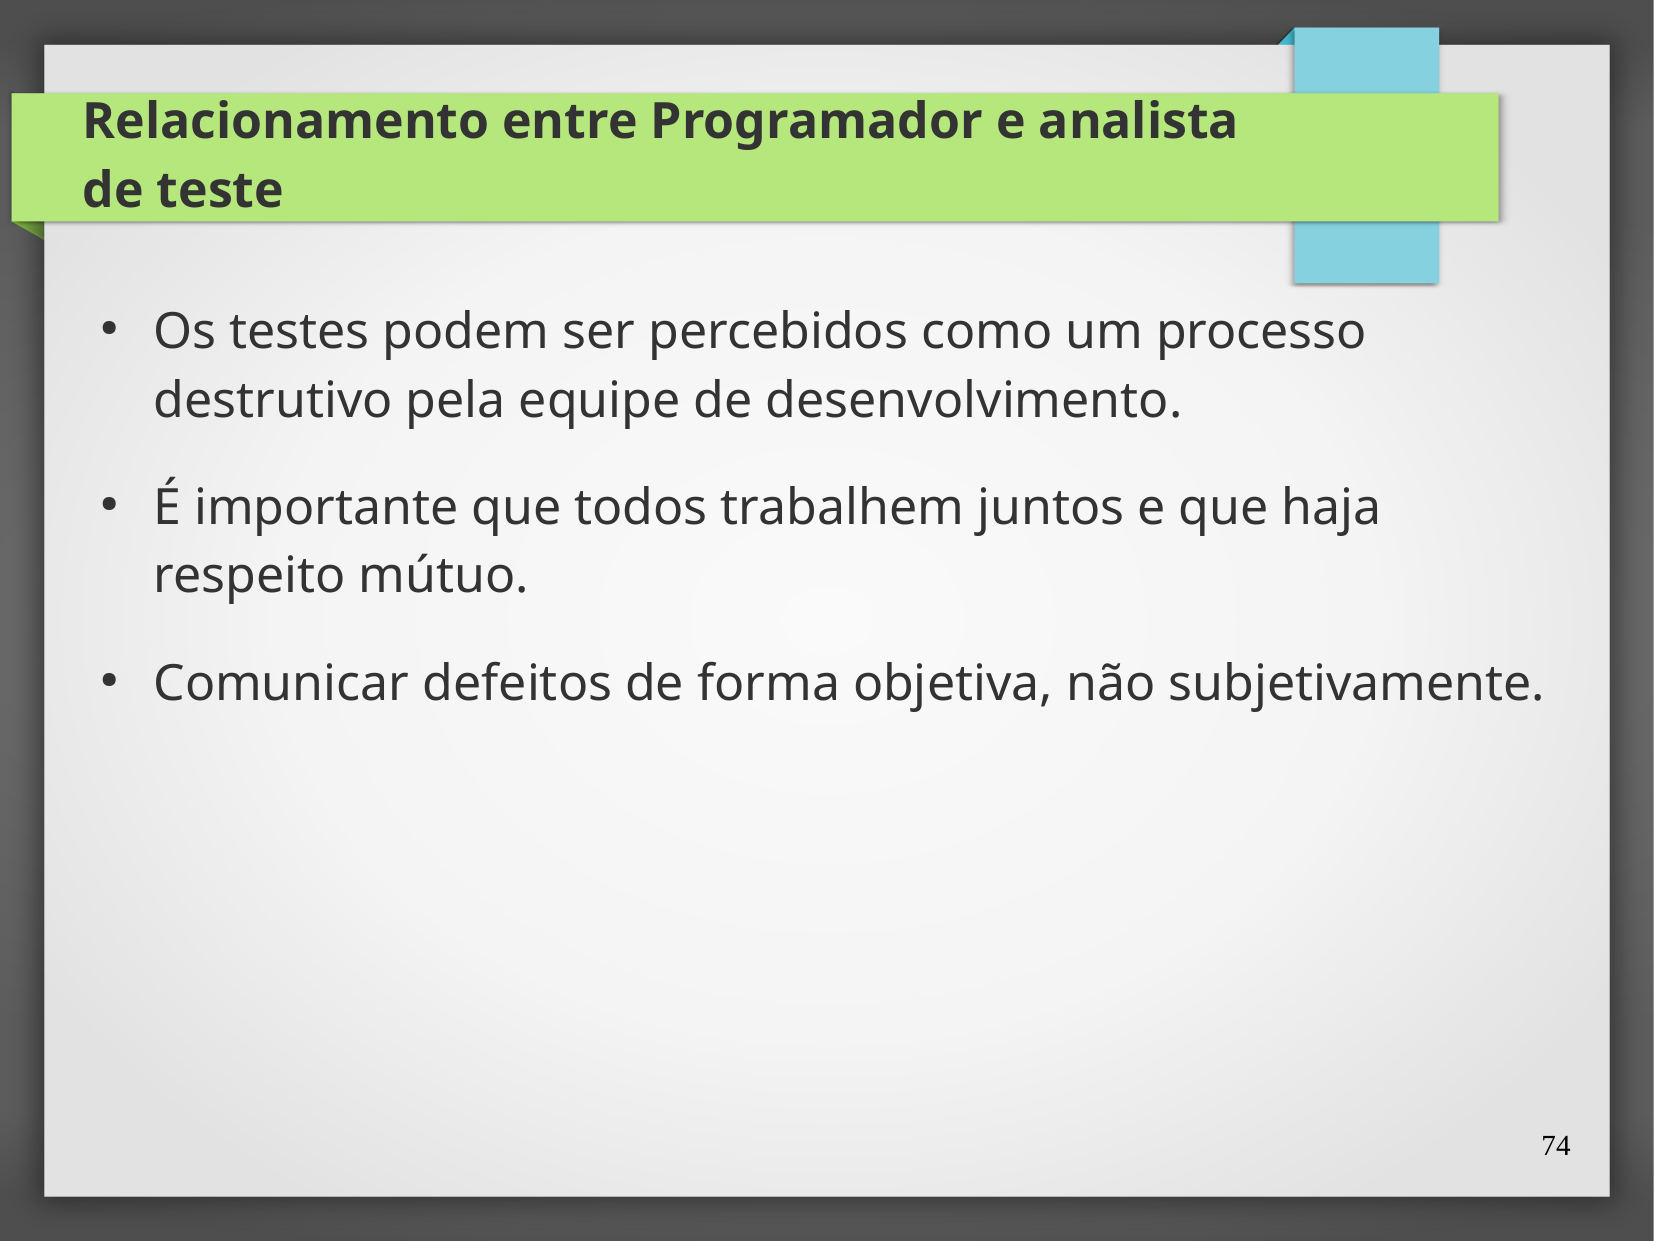

# Relacionamento entre Programador e analista de teste
Os testes podem ser percebidos como um processo destrutivo pela equipe de desenvolvimento.
É importante que todos trabalhem juntos e que haja respeito mútuo.
Comunicar defeitos de forma objetiva, não subjetivamente.
74